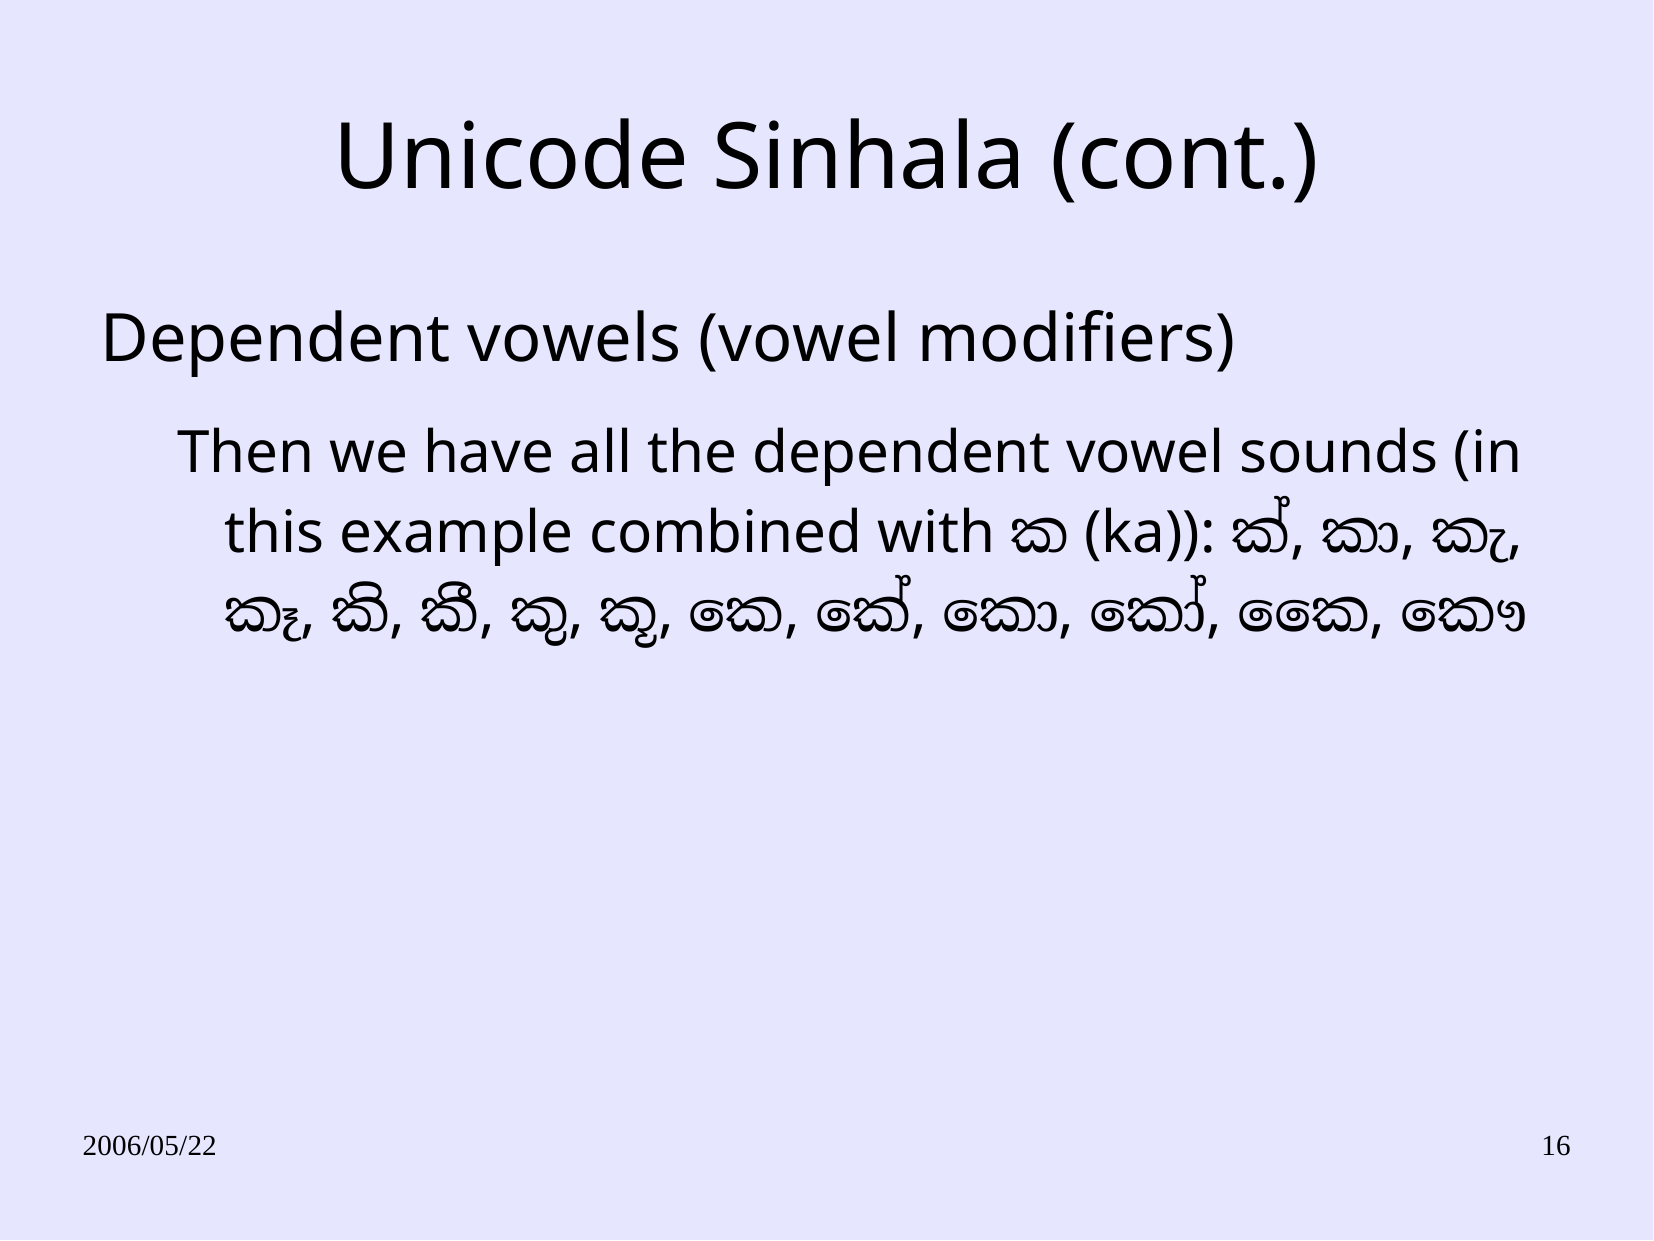

# Unicode Sinhala (cont.)
Dependent vowels (vowel modifiers)
Then we have all the dependent vowel sounds (in this example combined with ක (ka)): ක්, කා, කැ, කෑ, කි, කී, කු, කූ, කෙ, කේ, කො, කෝ, කෛ, කෞ
2006/05/22
16